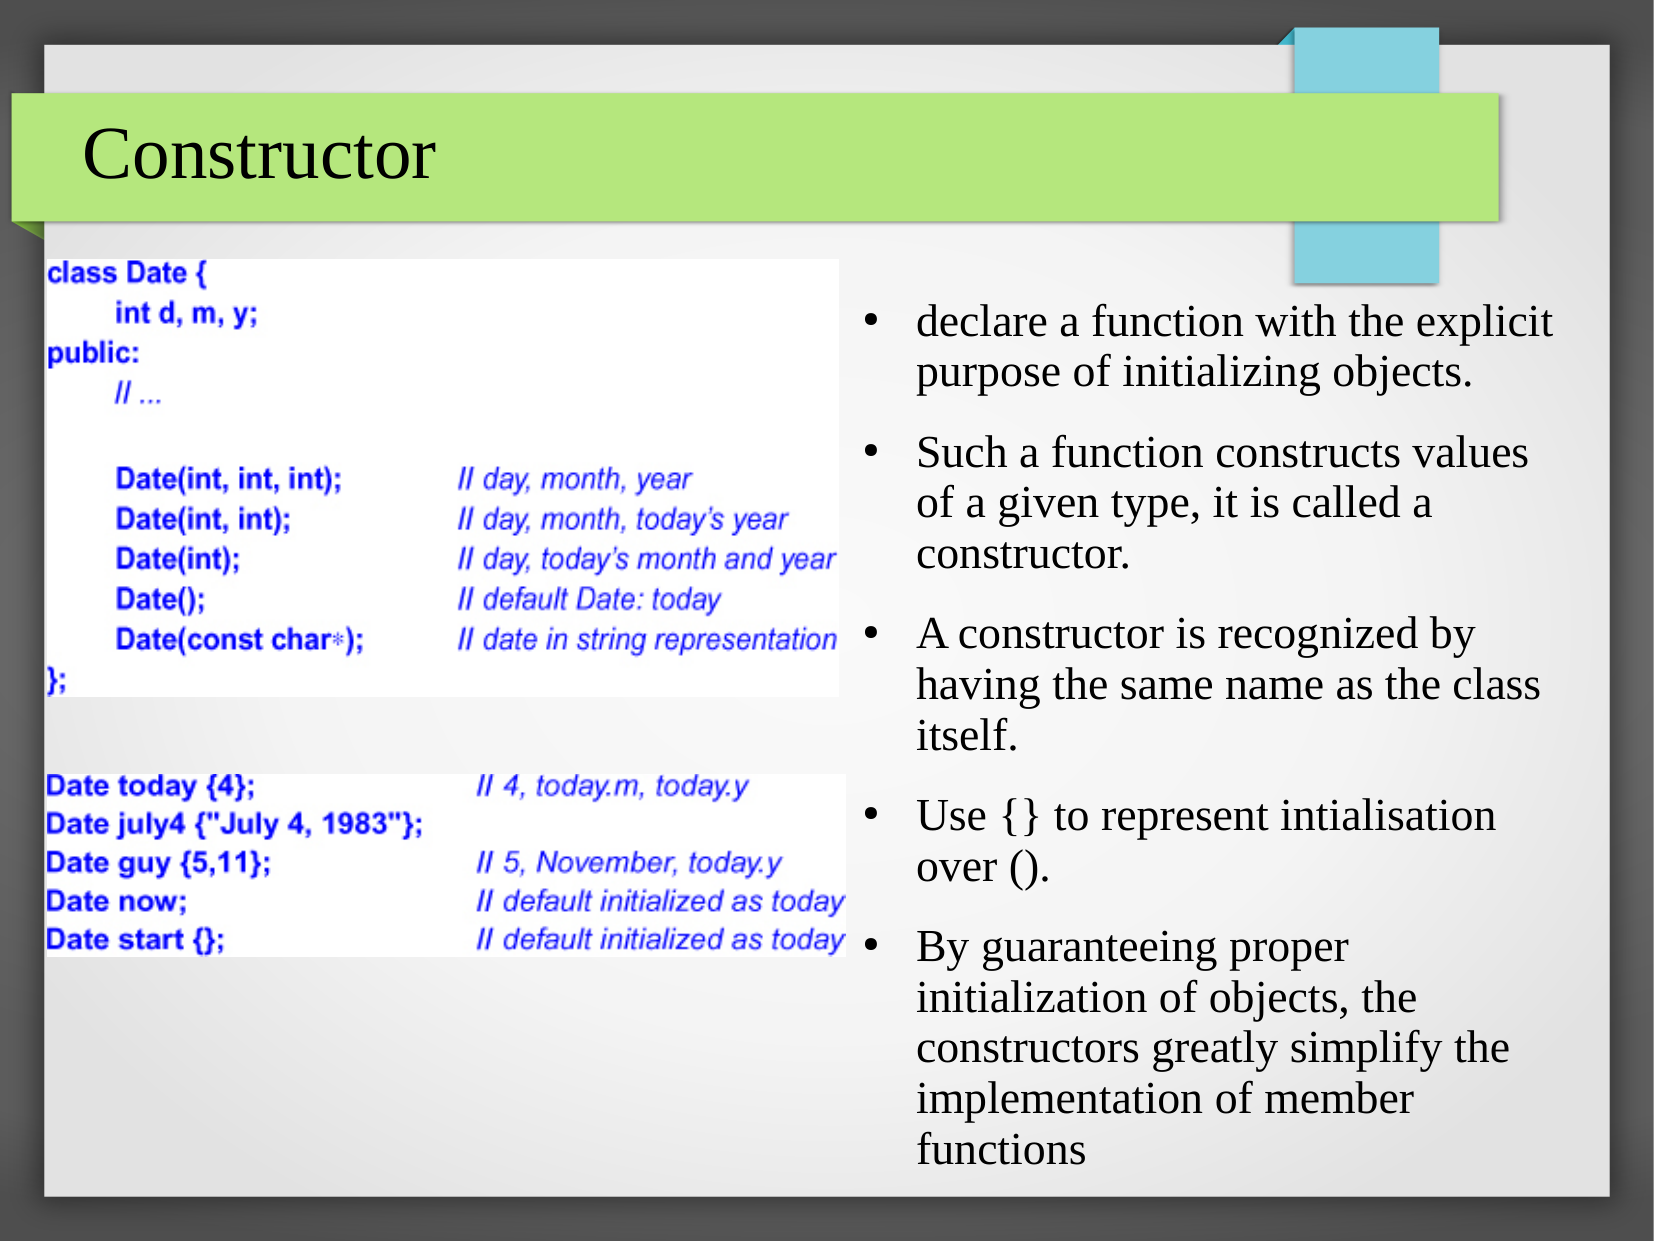

# Constructor
declare a function with the explicit purpose of initializing objects.
Such a function constructs values of a given type, it is called a constructor.
A constructor is recognized by having the same name as the class itself.
Use {} to represent intialisation over ().
By guaranteeing proper initialization of objects, the constructors greatly simplify the implementation of member functions